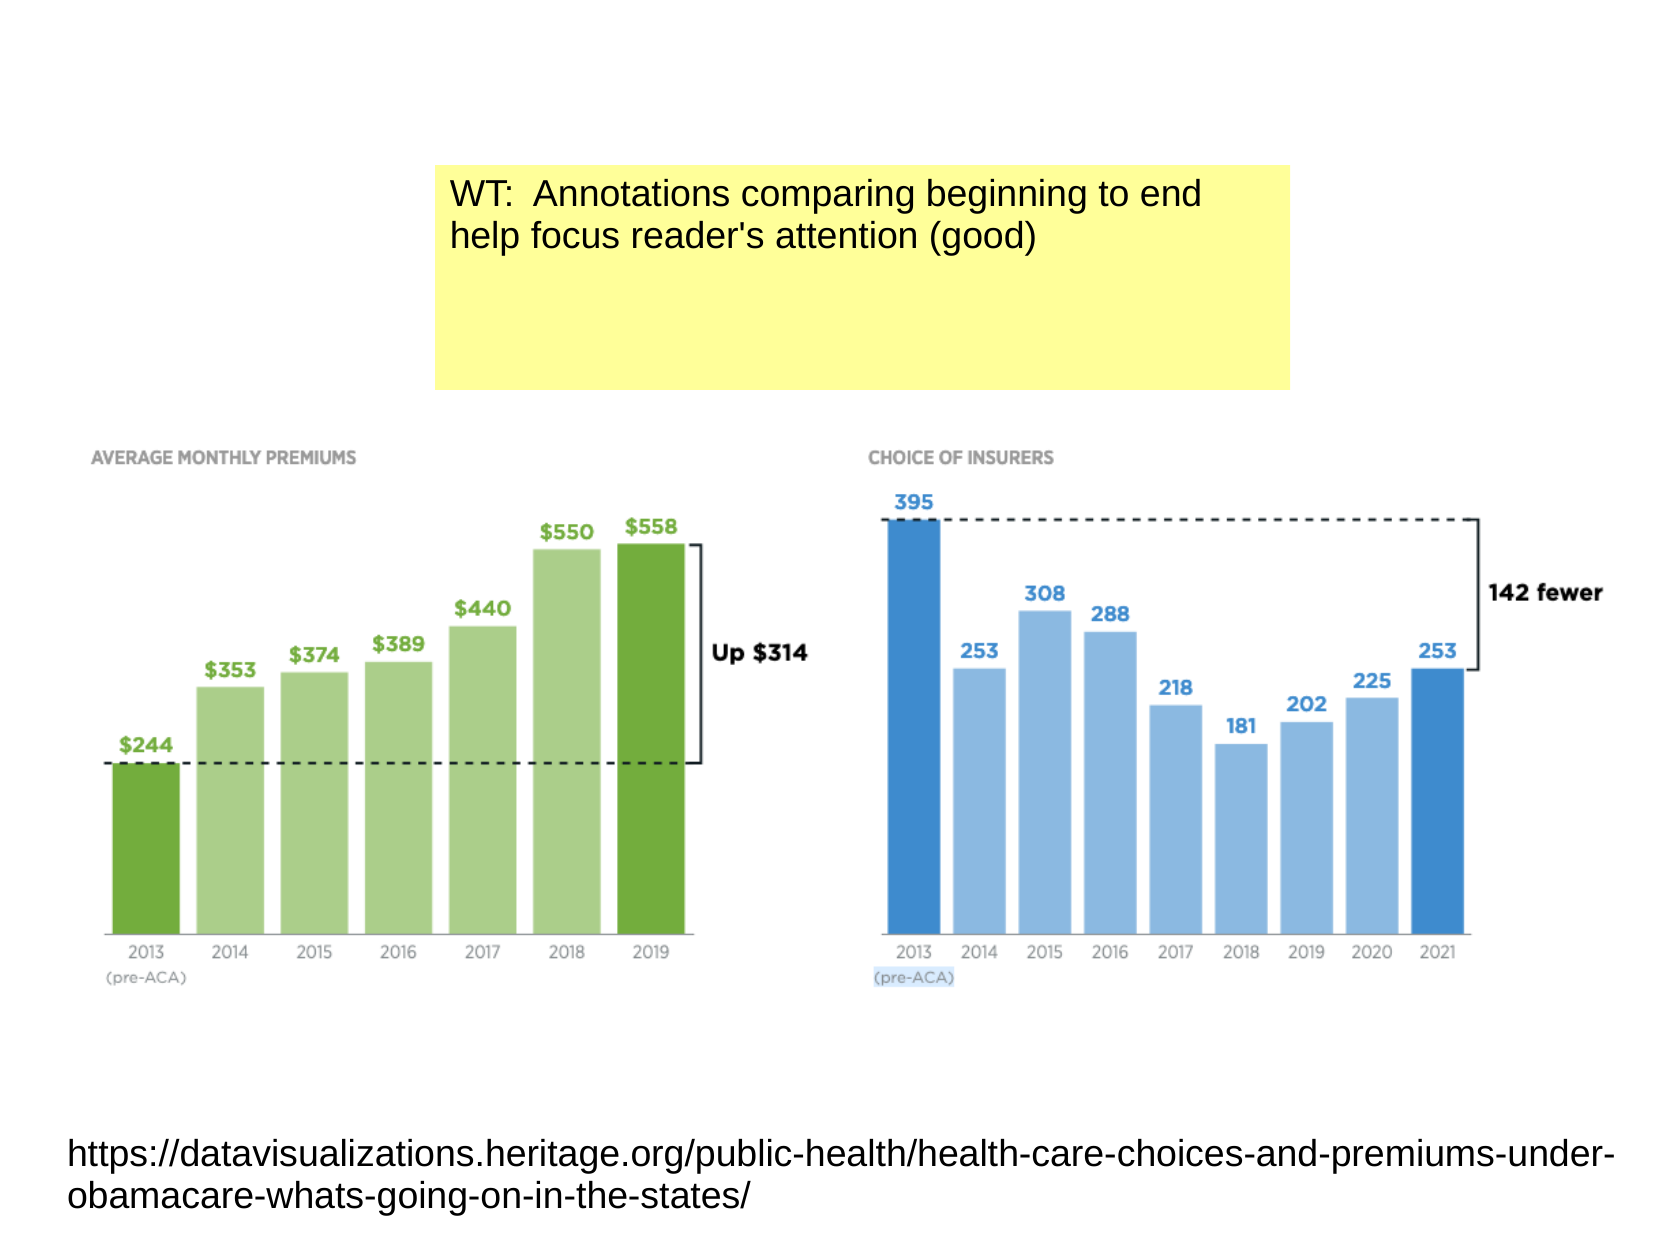

#
WT: Annotations comparing beginning to end
help focus reader's attention (good)
https://datavisualizations.heritage.org/public-health/health-care-choices-and-premiums-under-obamacare-whats-going-on-in-the-states/